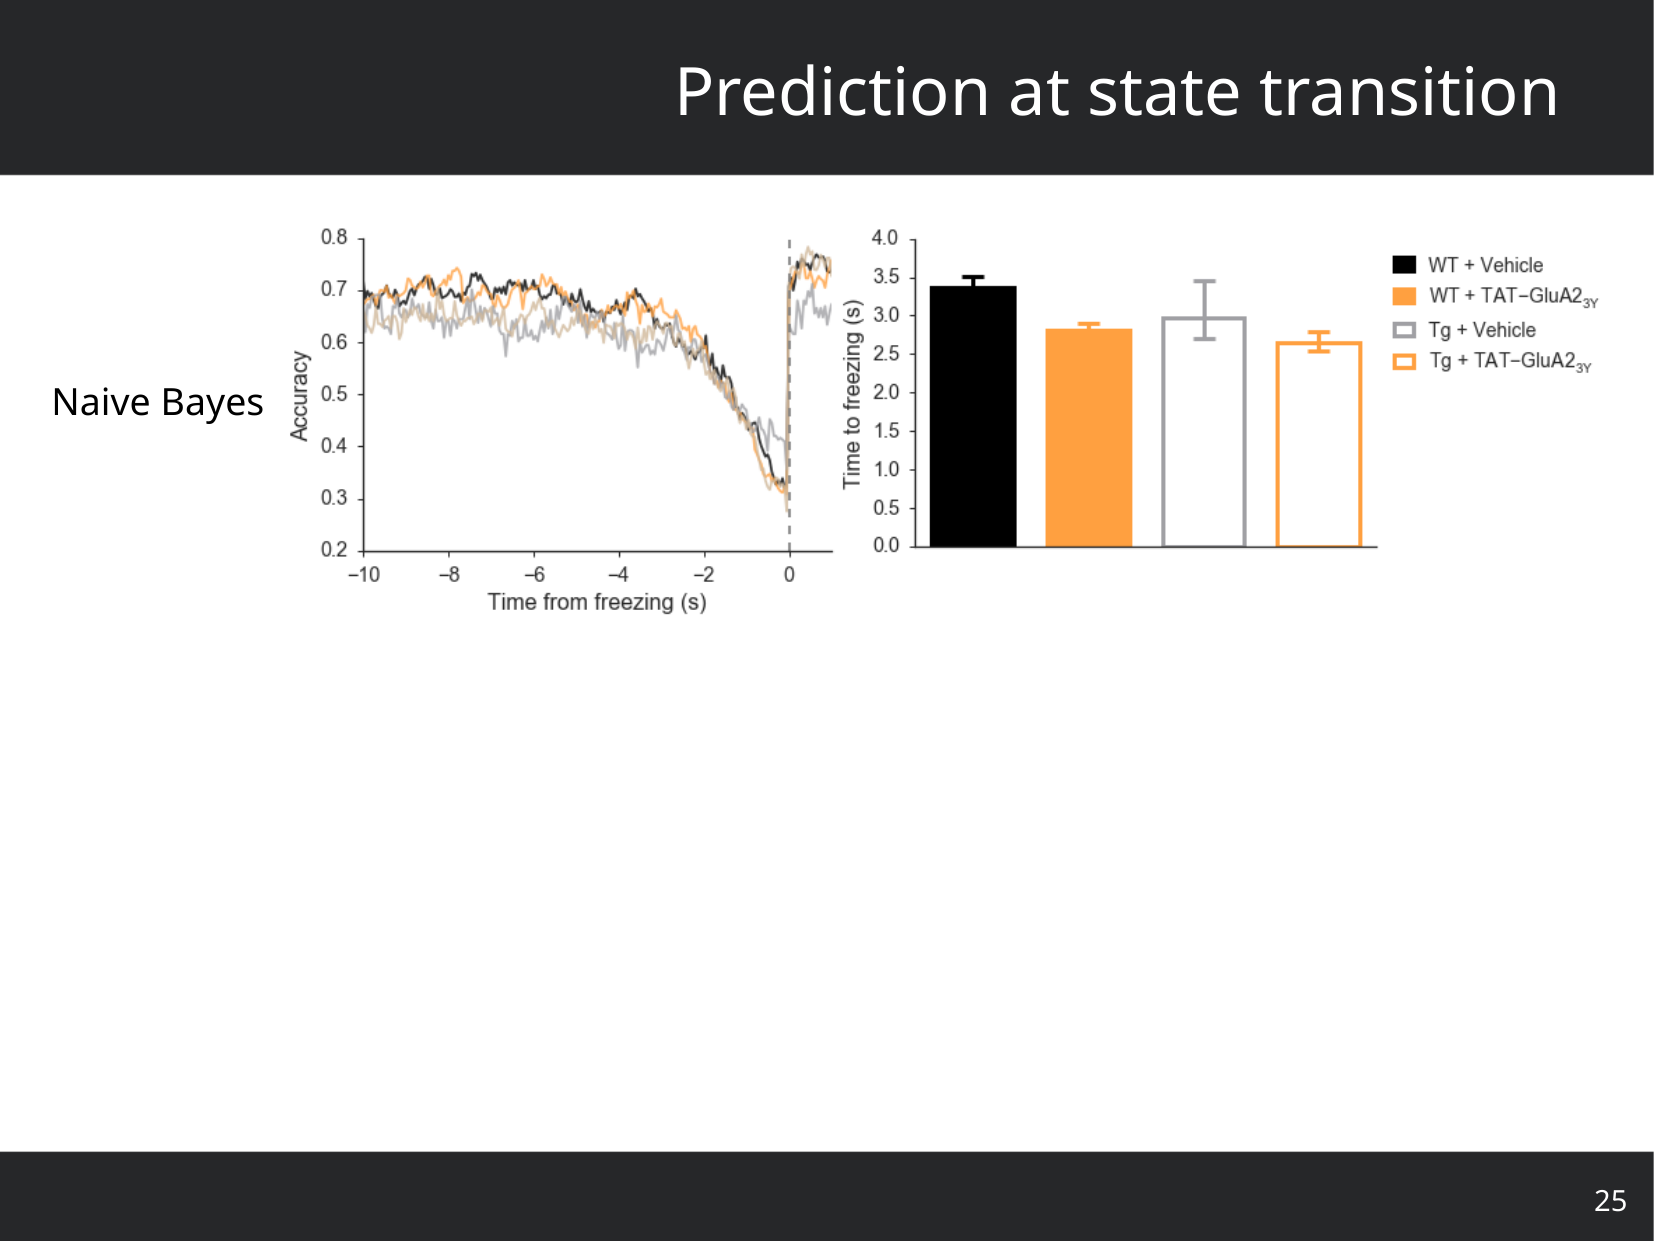

Prediction at state transition
Naive Bayes
25